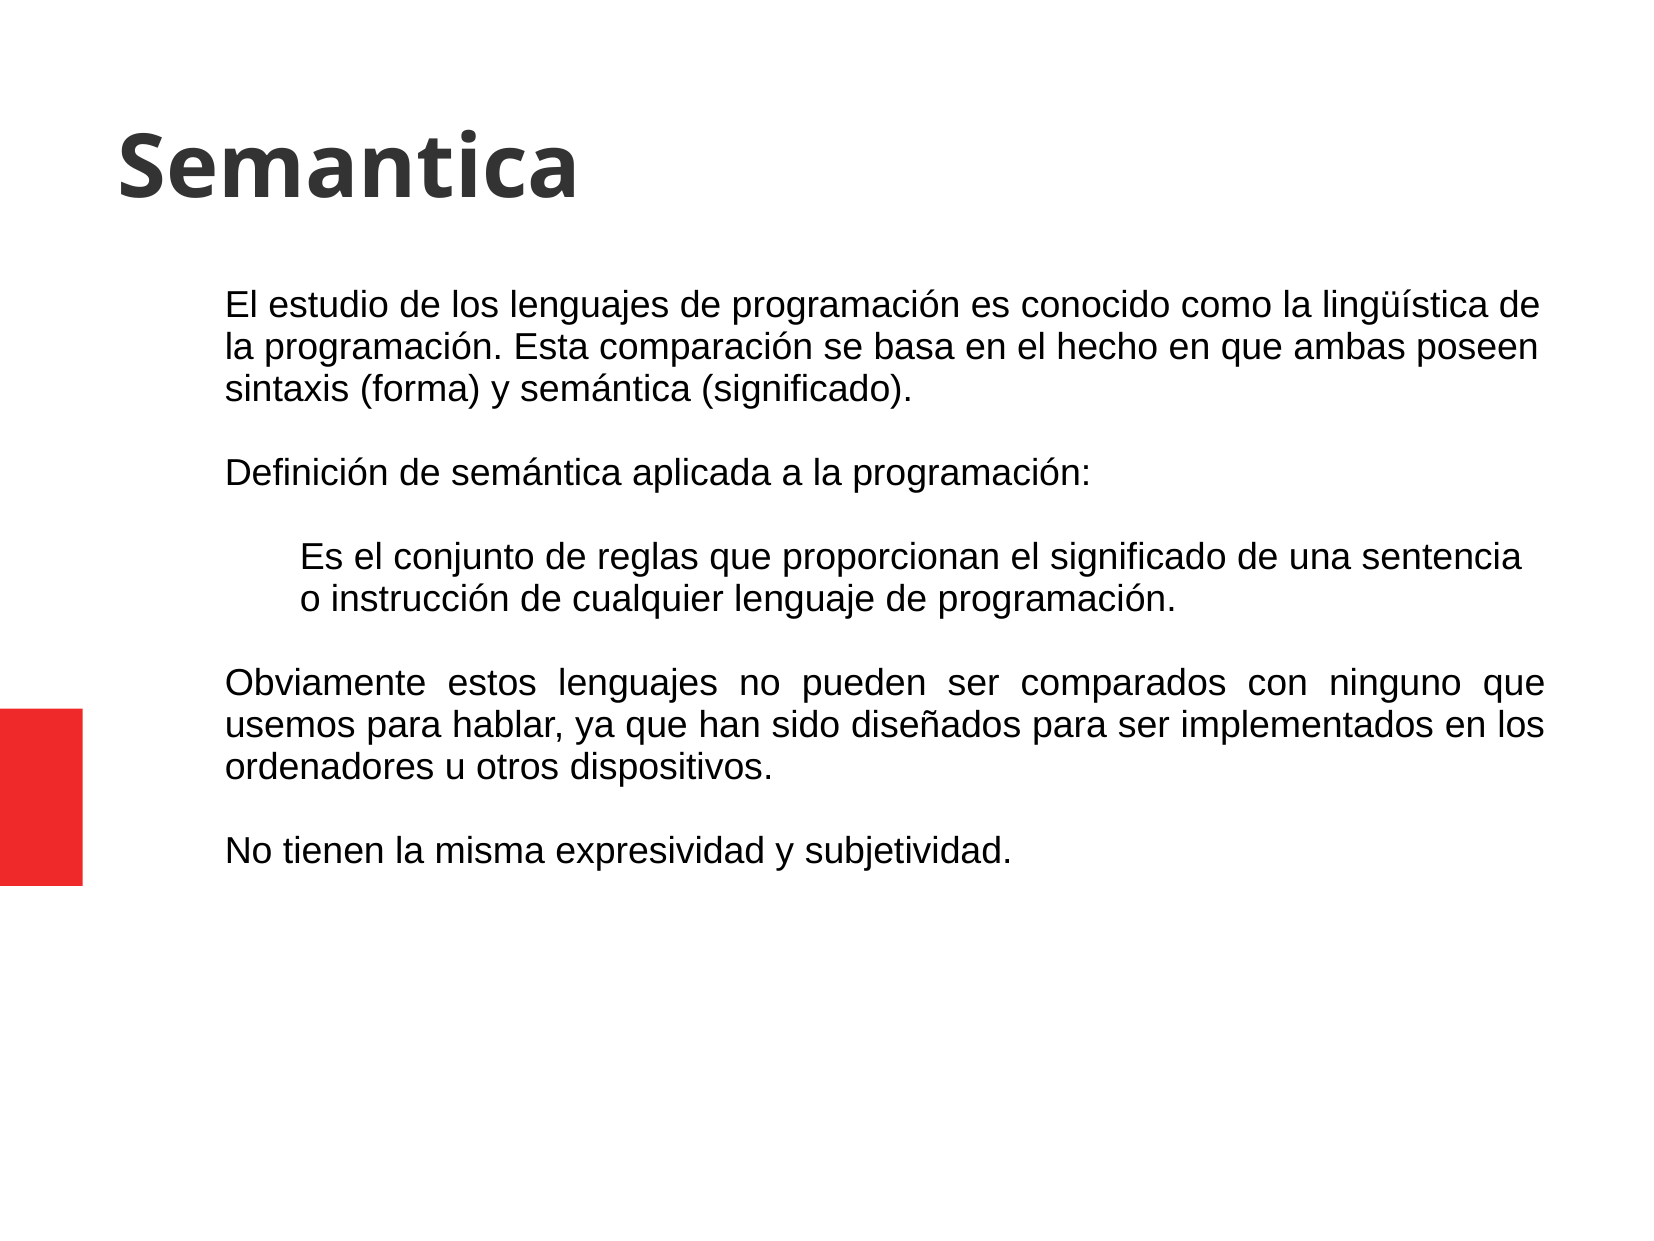

# Semantica
El estudio de los lenguajes de programación es conocido como la lingüística de la programación. Esta comparación se basa en el hecho en que ambas poseen sintaxis (forma) y semántica (significado).
Definición de semántica aplicada a la programación:
	Es el conjunto de reglas que proporcionan el significado de una sentencia 	o instrucción de cualquier lenguaje de programación.
Obviamente estos lenguajes no pueden ser comparados con ninguno que usemos para hablar, ya que han sido diseñados para ser implementados en los ordenadores u otros dispositivos.
No tienen la misma expresividad y subjetividad.